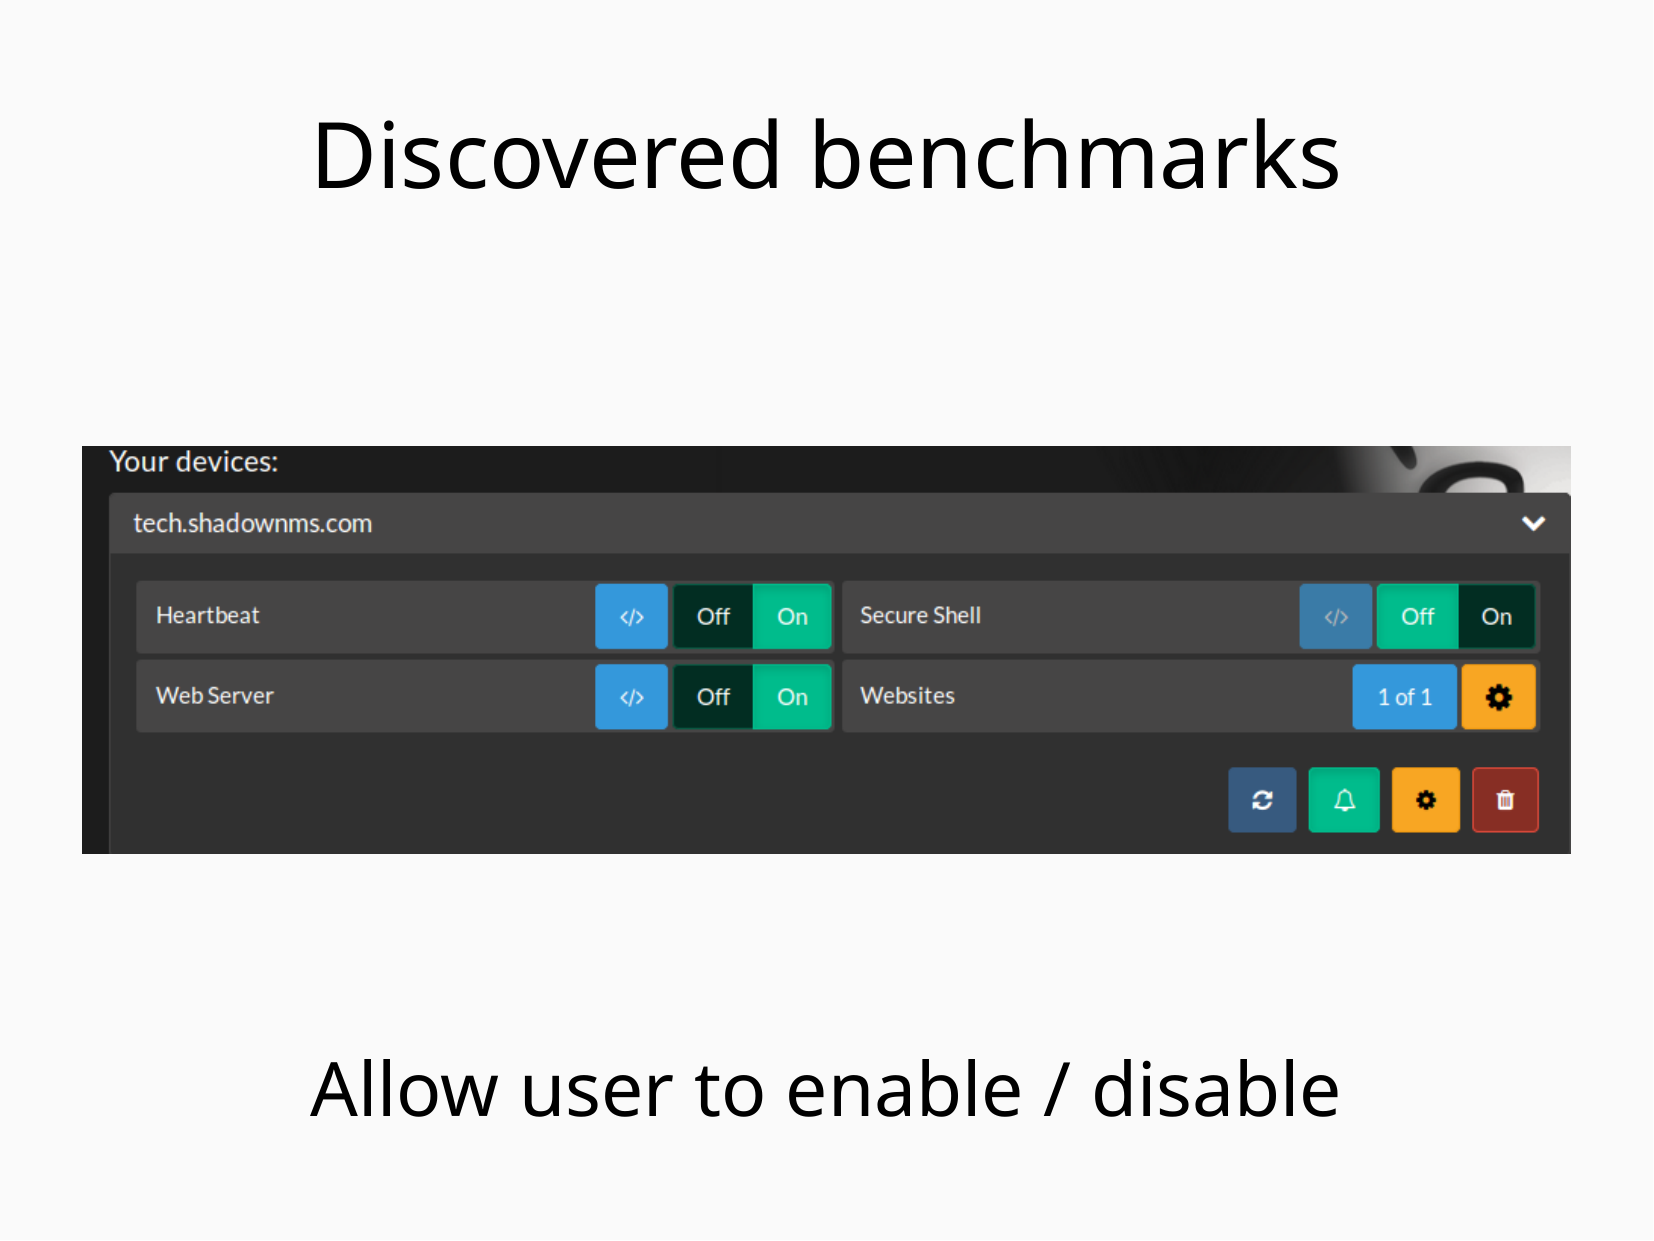

# Discovered benchmarks
Allow user to enable / disable